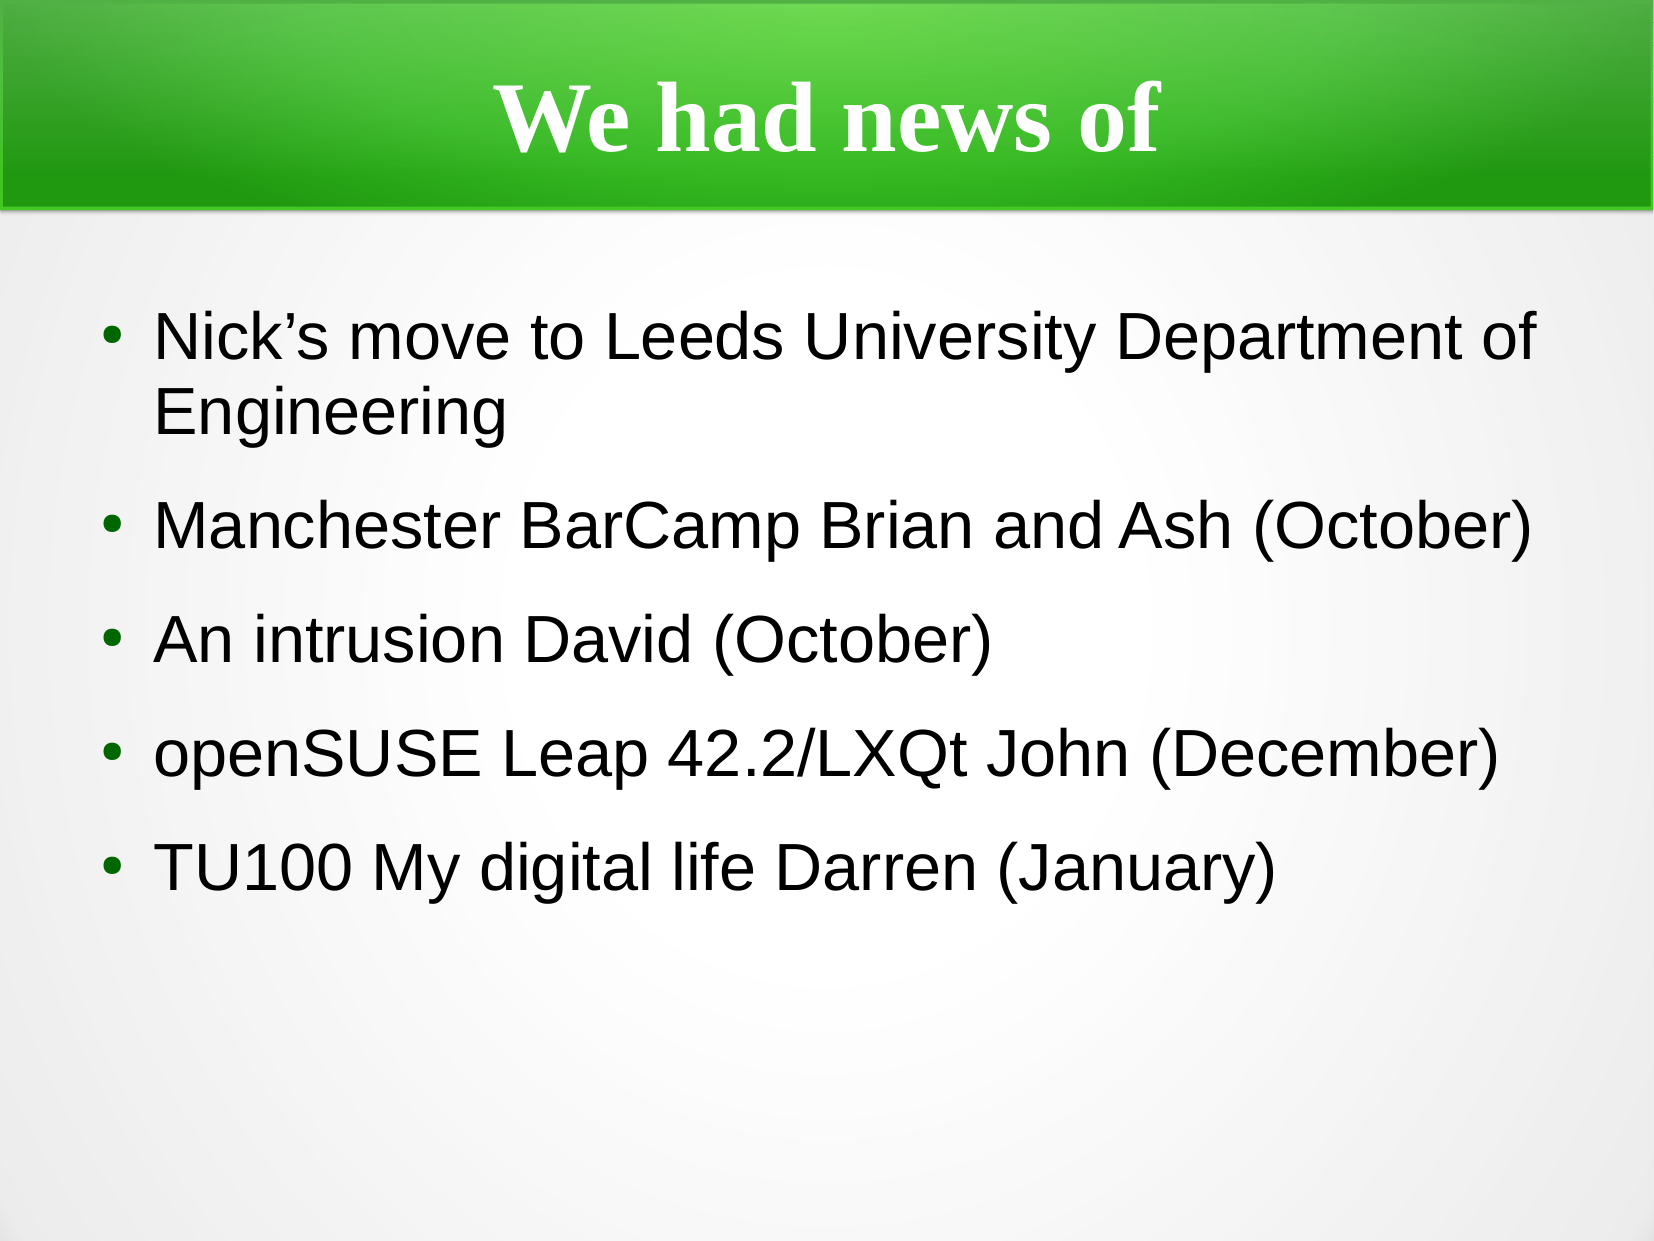

# We had news of
Nick’s move to Leeds University Department of Engineering
Manchester BarCamp Brian and Ash (October)
An intrusion David (October)
openSUSE Leap 42.2/LXQt John (December)
TU100 My digital life Darren (January)